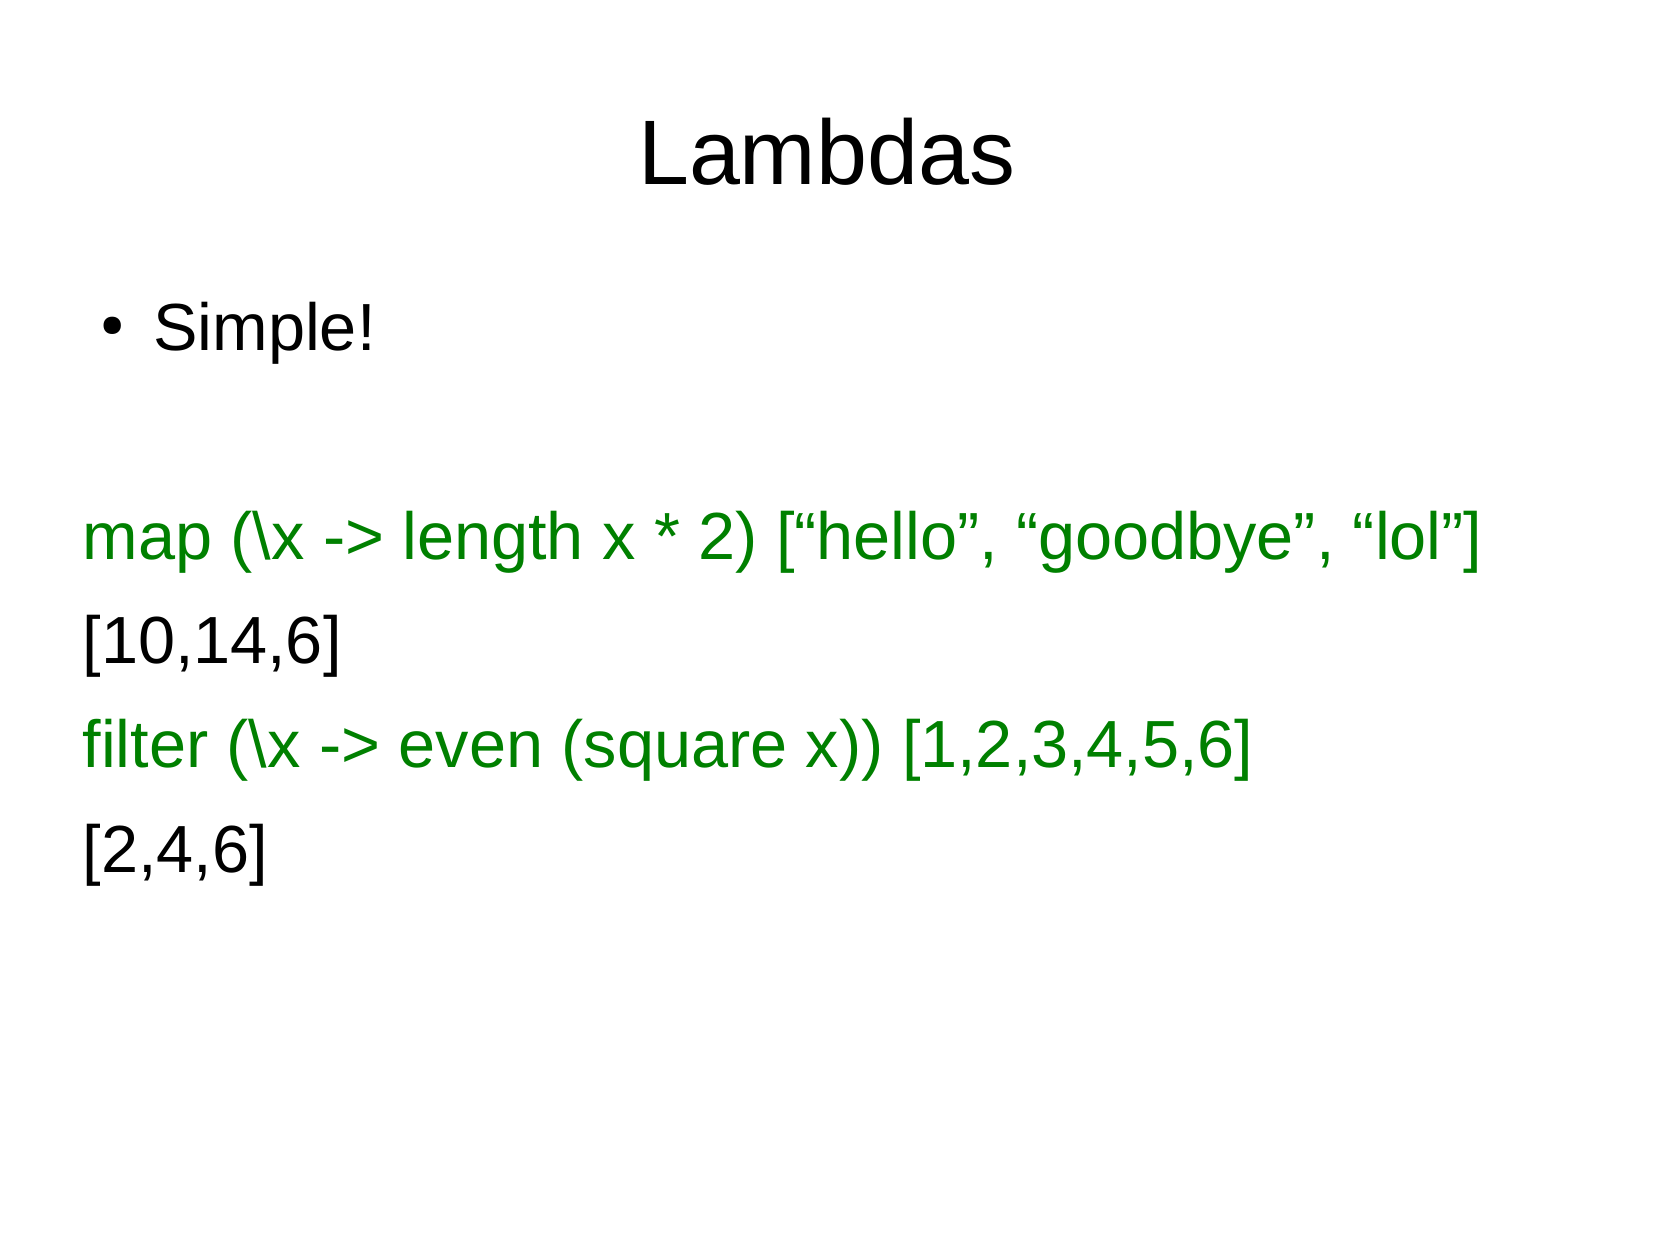

# Lambdas
Simple!
map (\x -> length x * 2) [“hello”, “goodbye”, “lol”]
[10,14,6]
filter (\x -> even (square x)) [1,2,3,4,5,6]
[2,4,6]